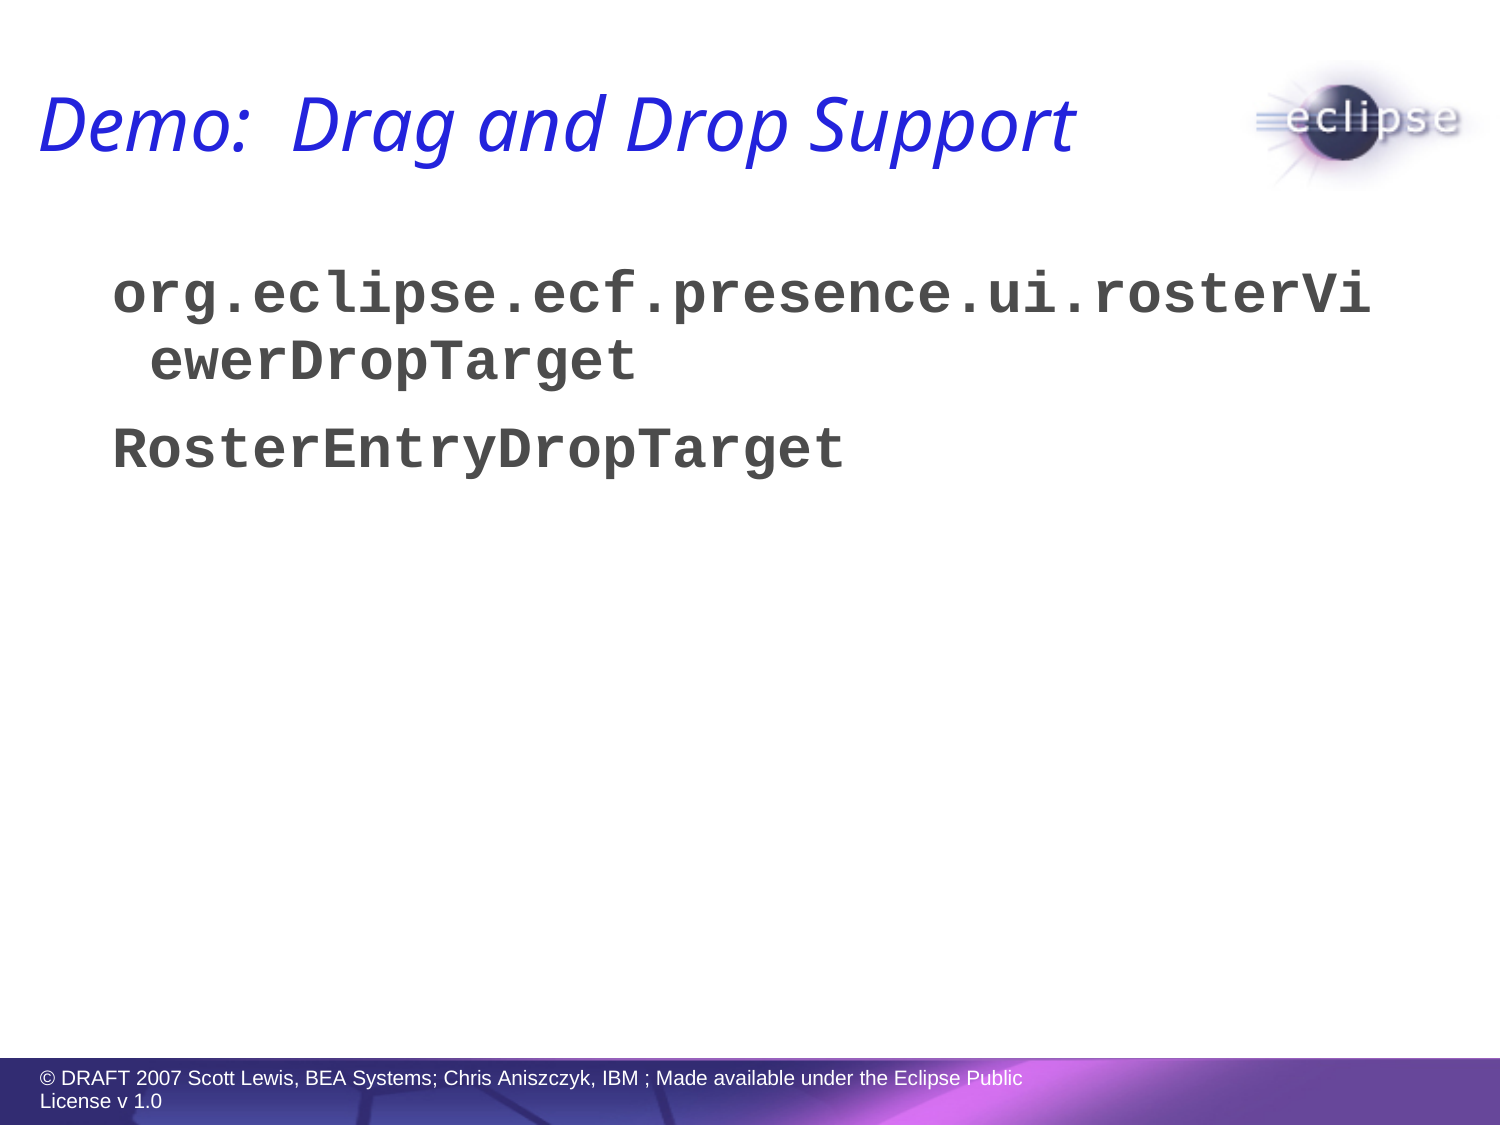

# Demo: Drag and Drop Support
org.eclipse.ecf.presence.ui.rosterViewerDropTarget
RosterEntryDropTarget